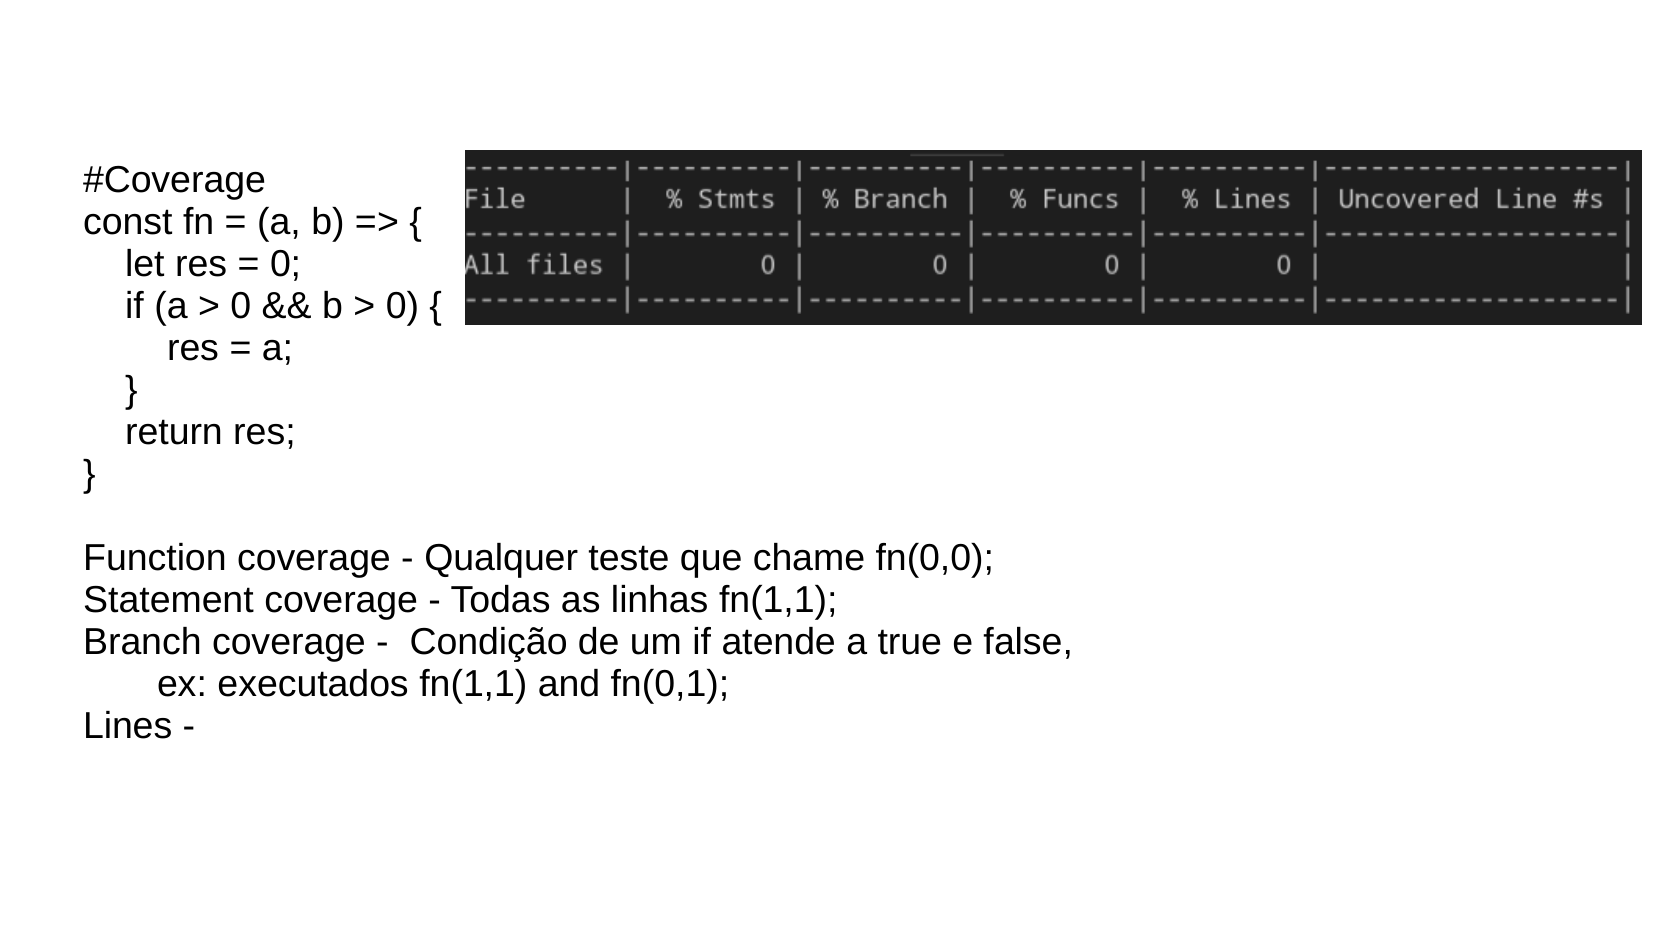

#Coverage
const fn = (a, b) => {
 let res = 0;
 if (a > 0 && b > 0) {
 res = a;
 }
 return res;
}
Function coverage - Qualquer teste que chame fn(0,0);
Statement coverage - Todas as linhas fn(1,1);
Branch coverage - Condição de um if atende a true e false,
	ex: executados fn(1,1) and fn(0,1);
Lines -